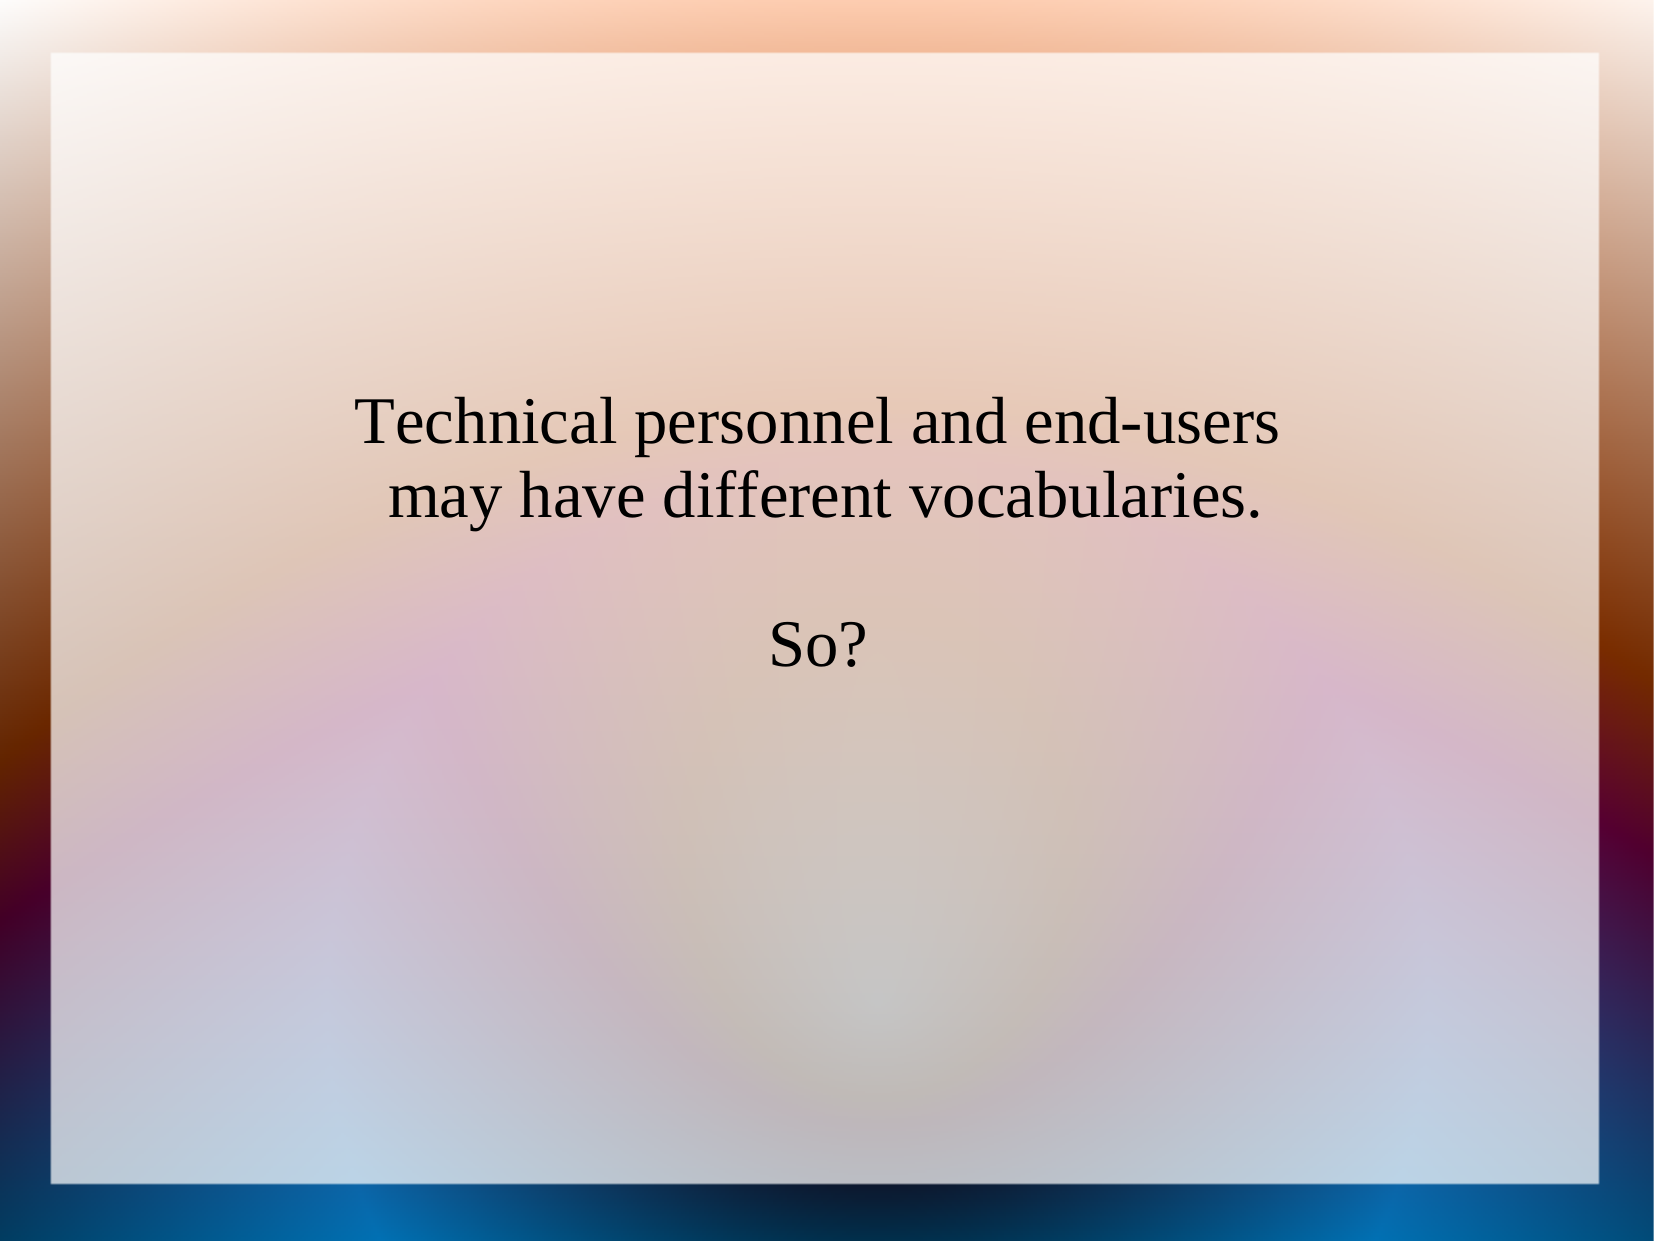

# Technical personnel and end-users
may have different vocabularies.
So?